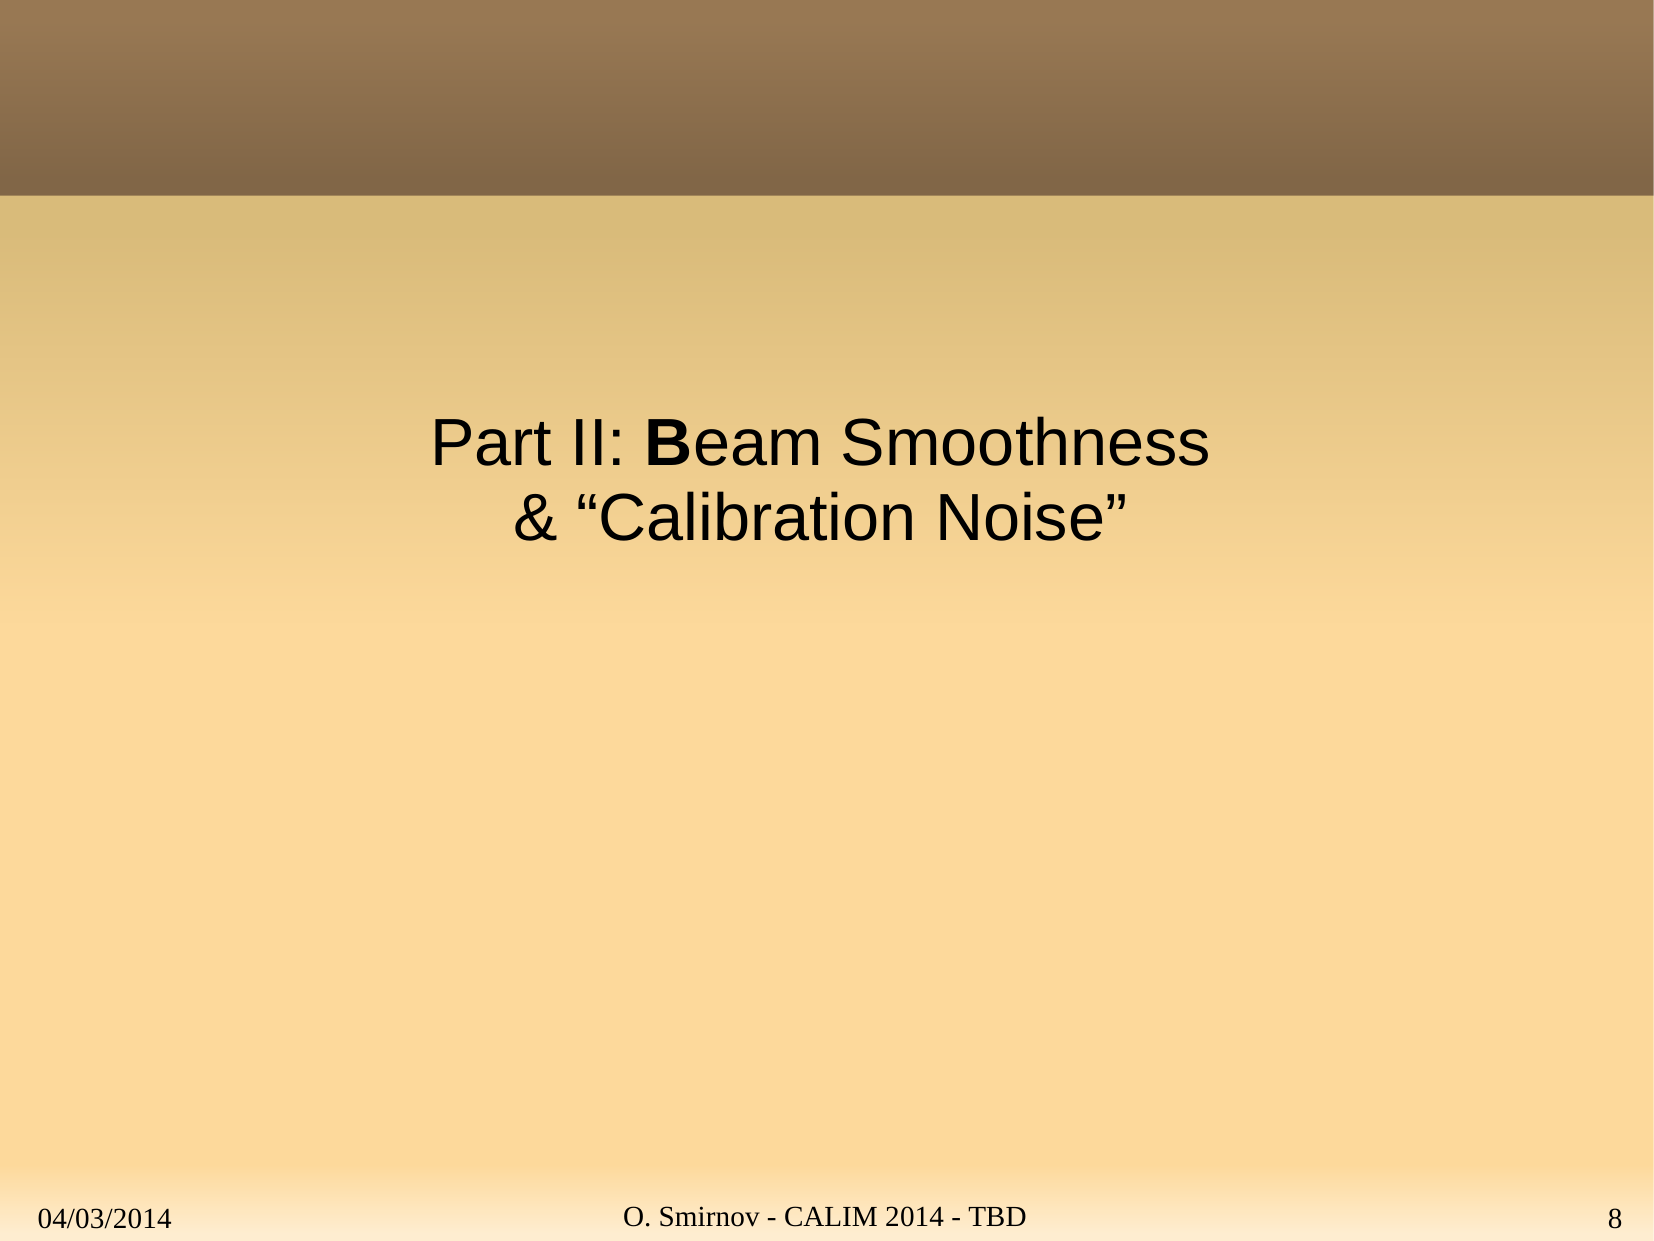

# Part II: Beam Smoothness
& “Calibration Noise”
O. Smirnov - CALIM 2014 - TBD
04/03/2014
8